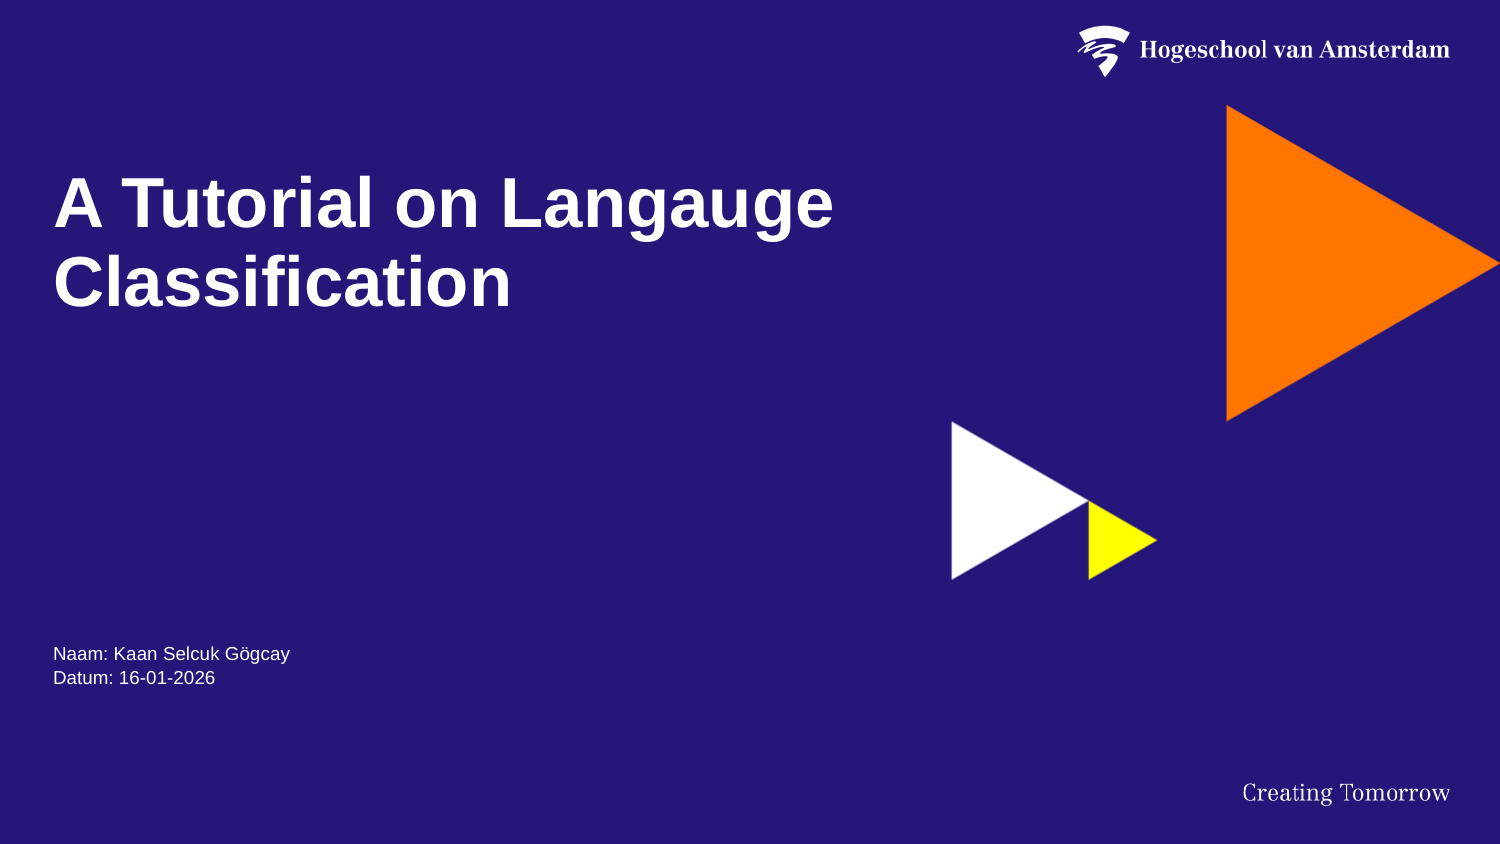

A Tutorial on Langauge Classification
# Naam: Kaan Selcuk Gögcay
Datum: 16-01-2026